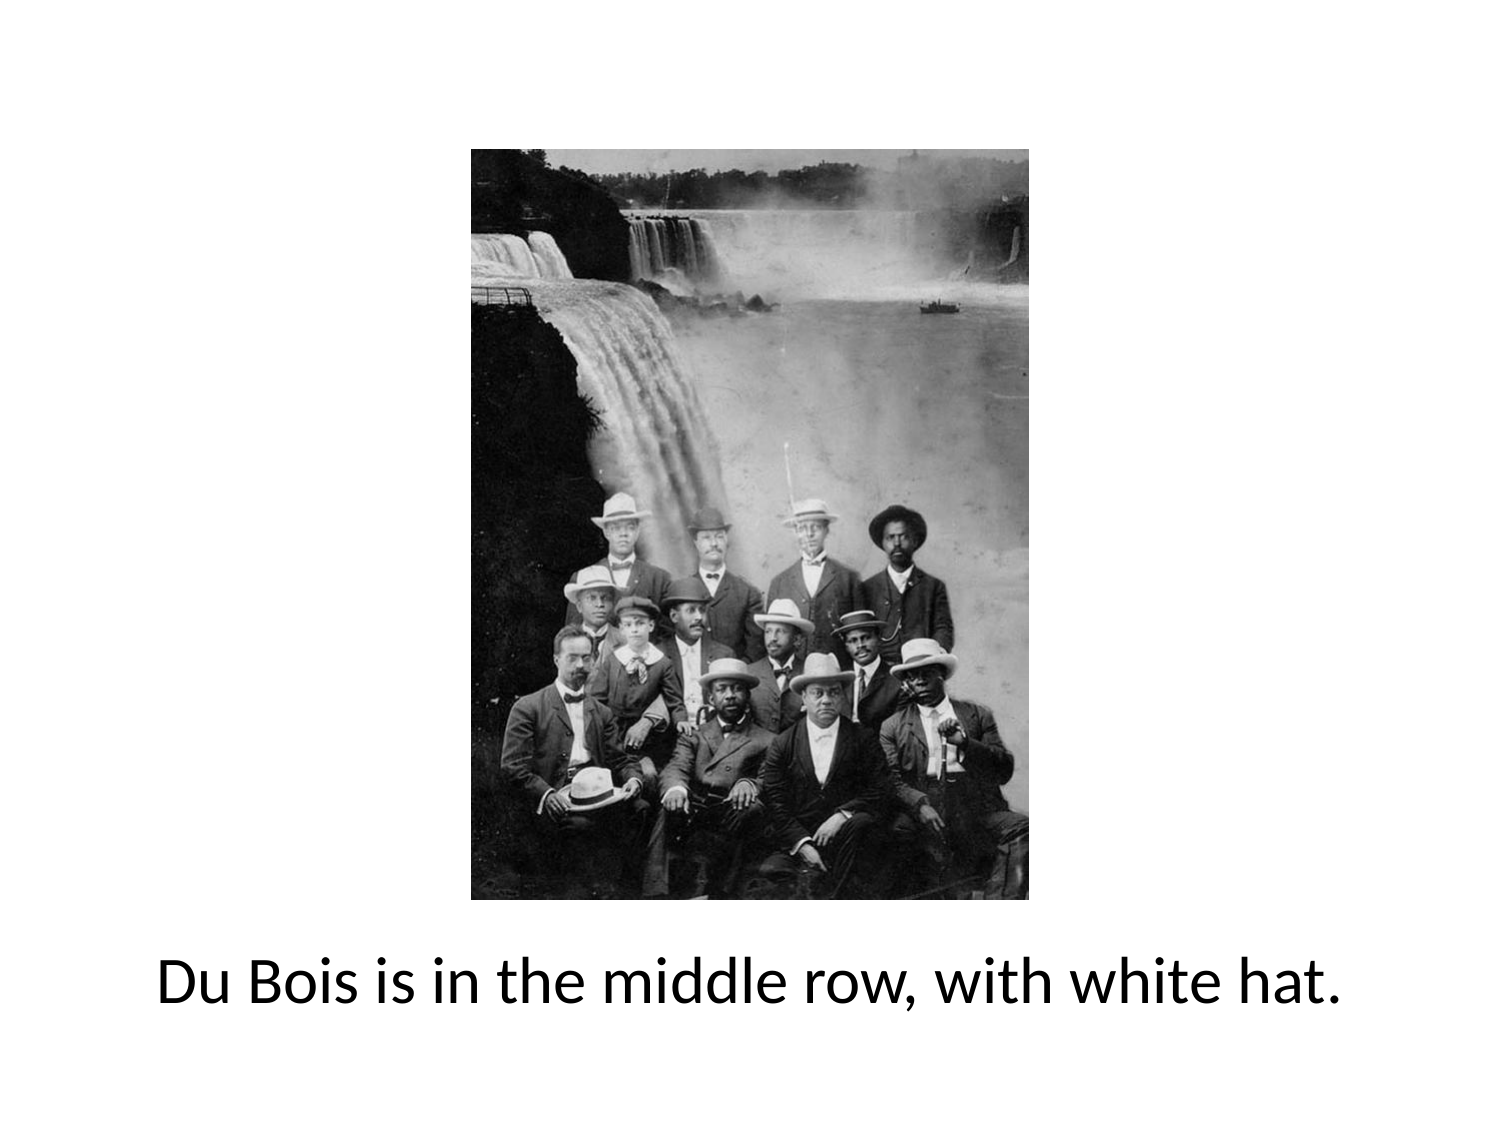

Du Bois is in the middle row, with white hat.